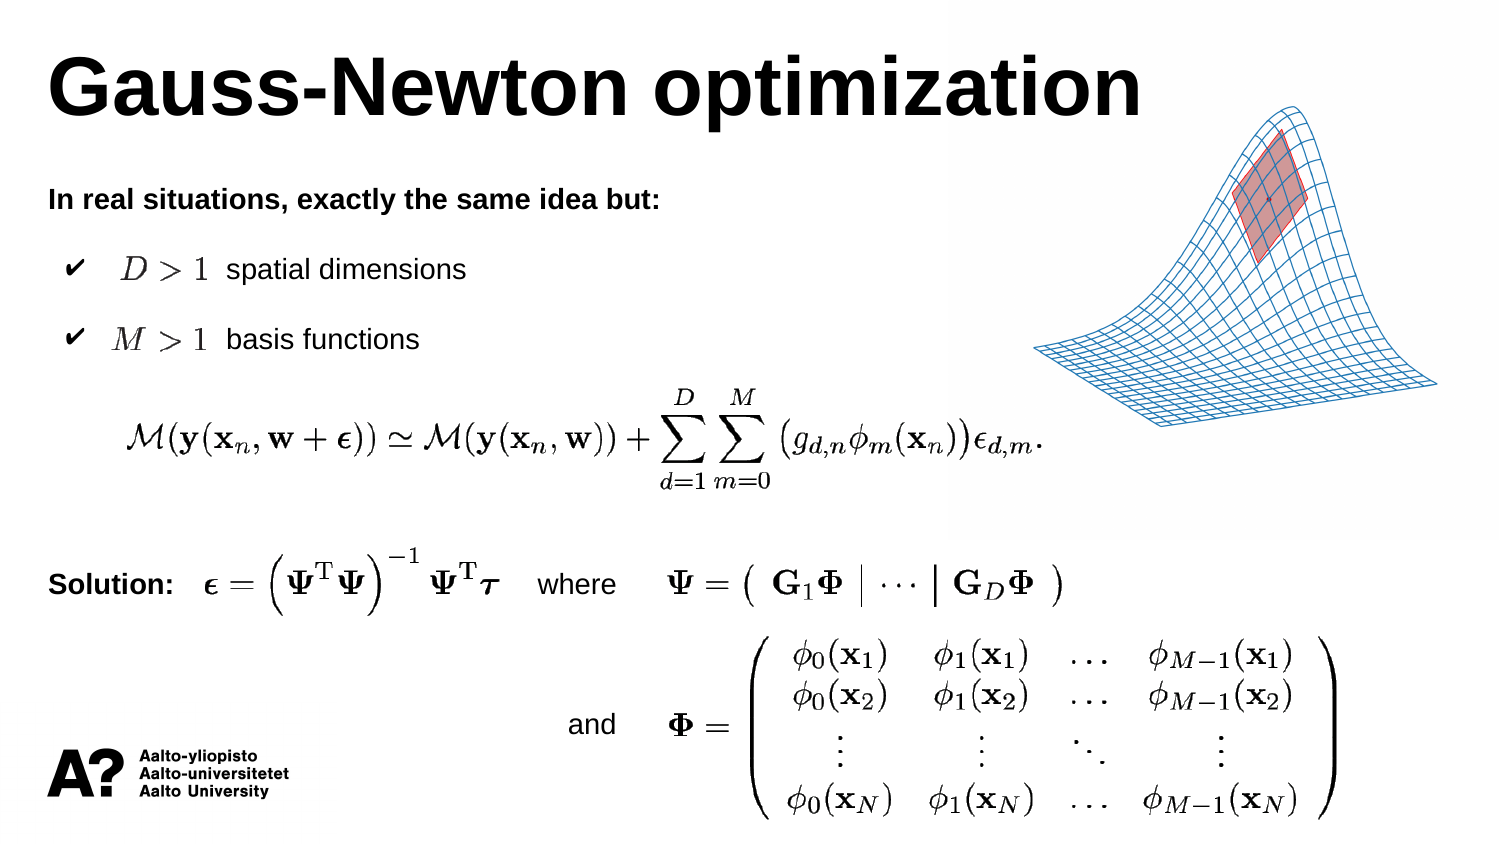

# Gauss-Newton optimization
In real situations, exactly the same idea but:
 spatial dimensions
 basis functions
Solution: where
 and